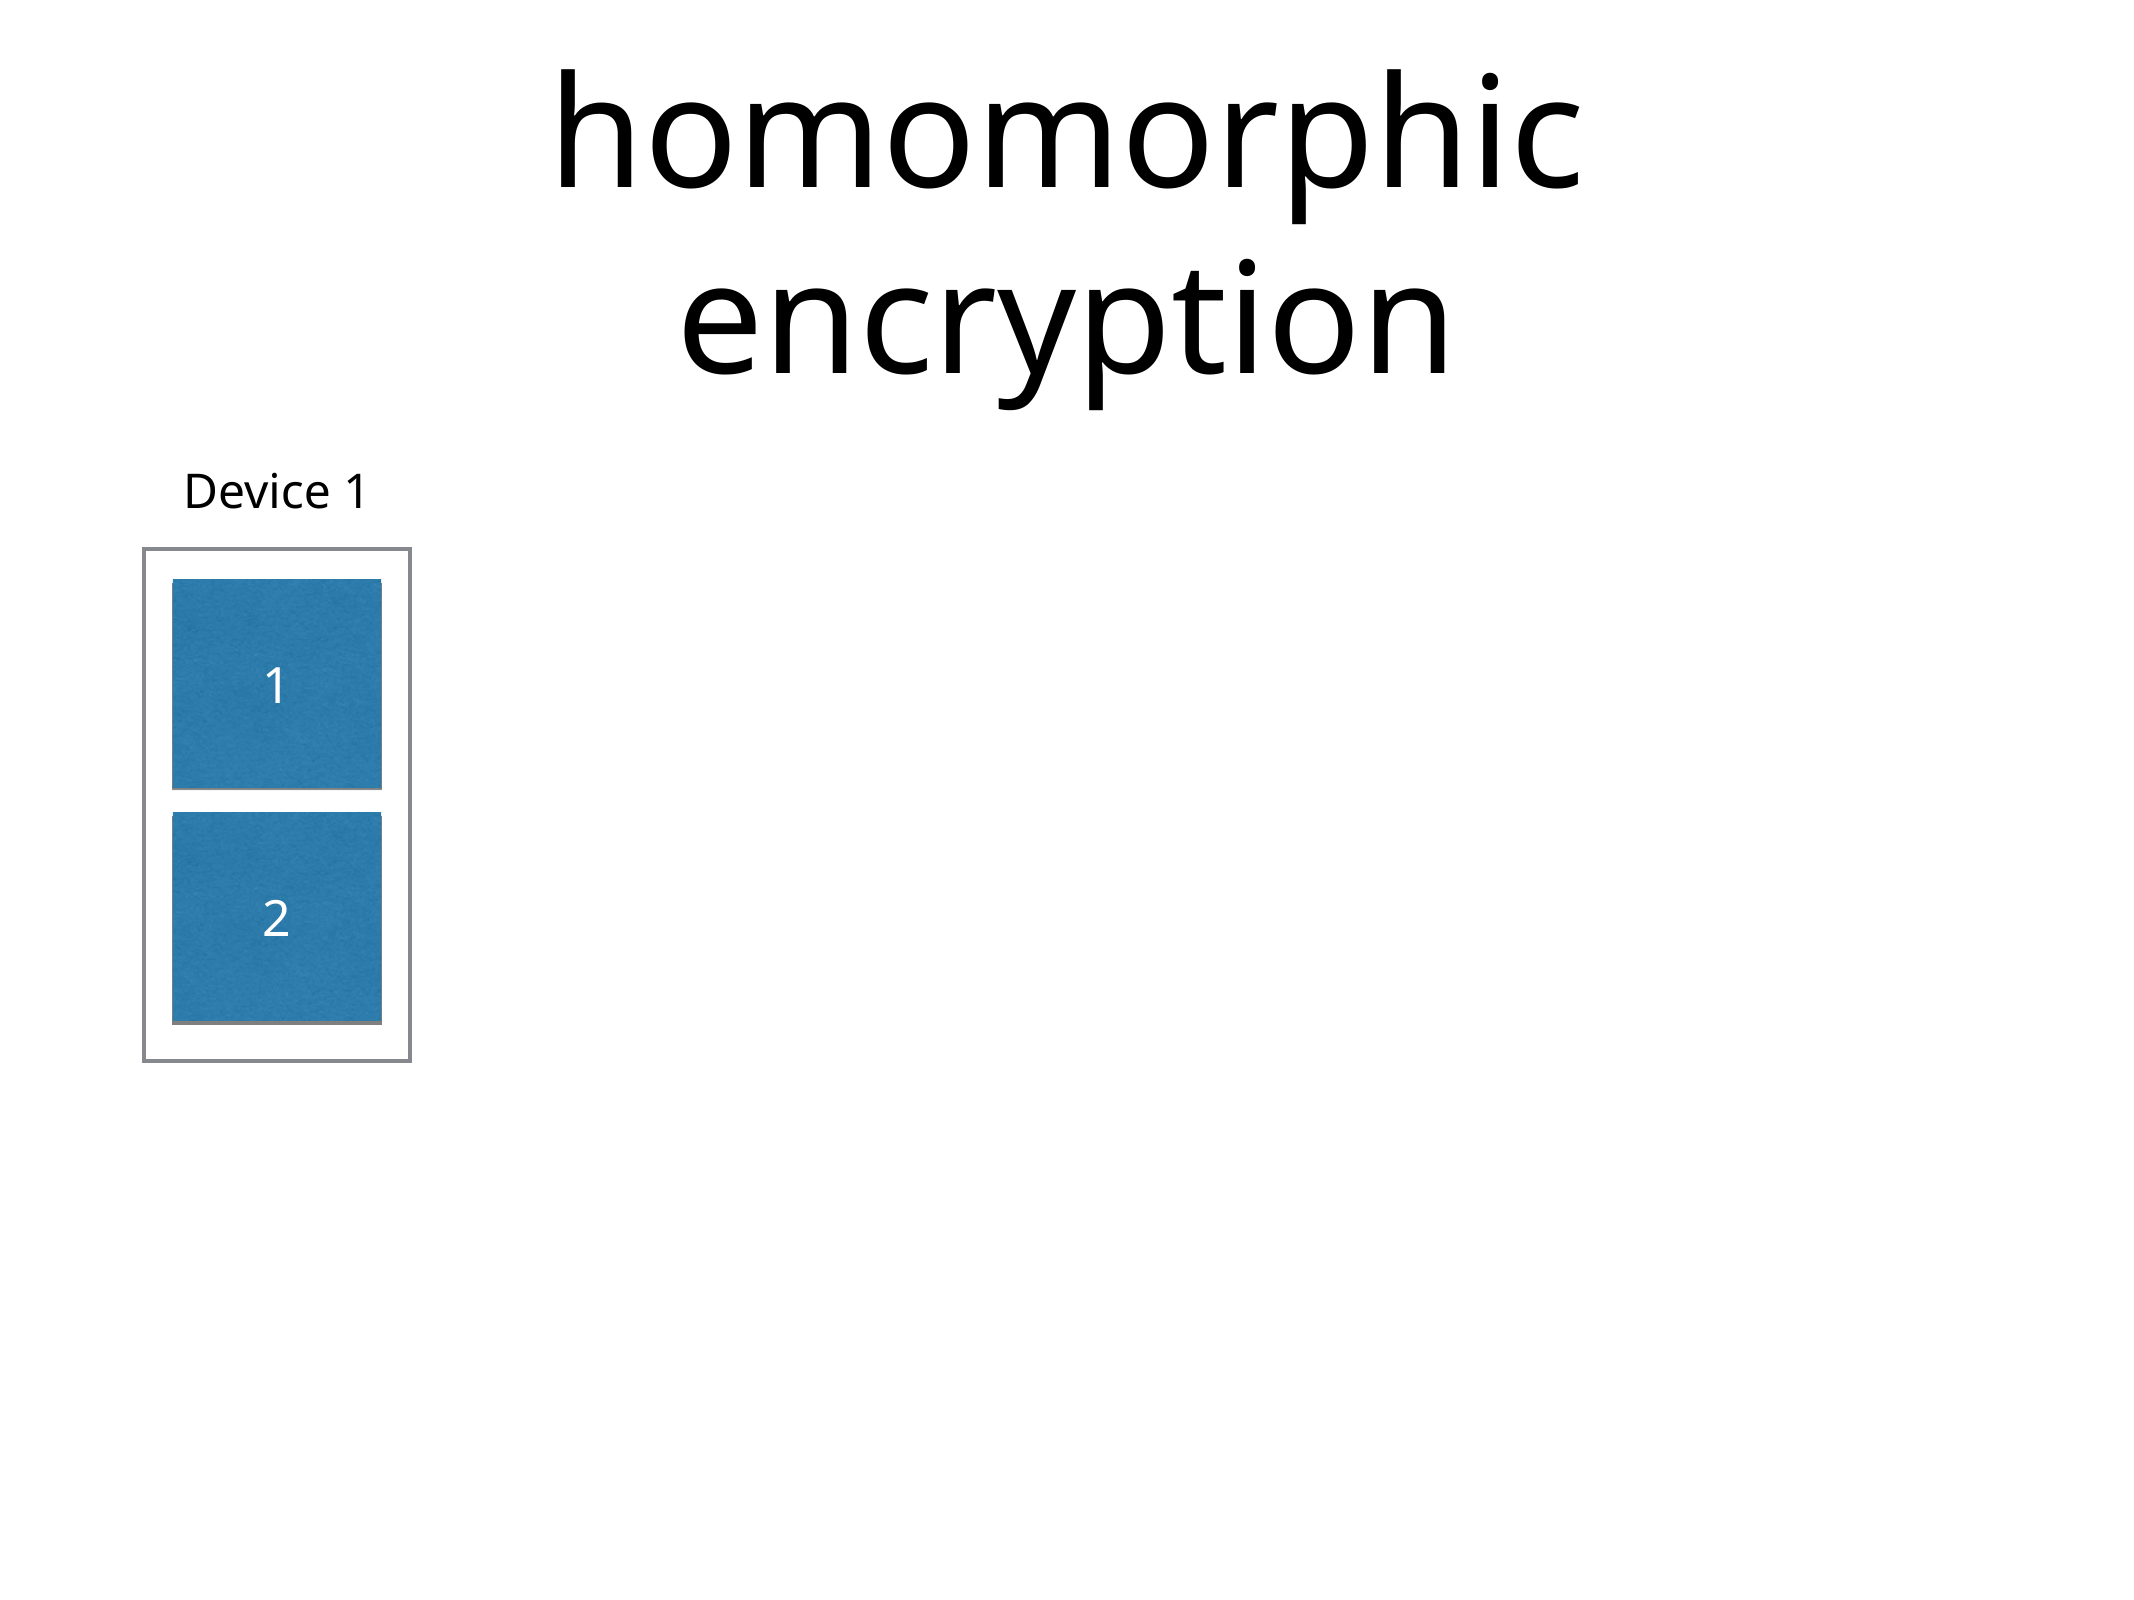

# homomorphic encryption
Device 1
1
2